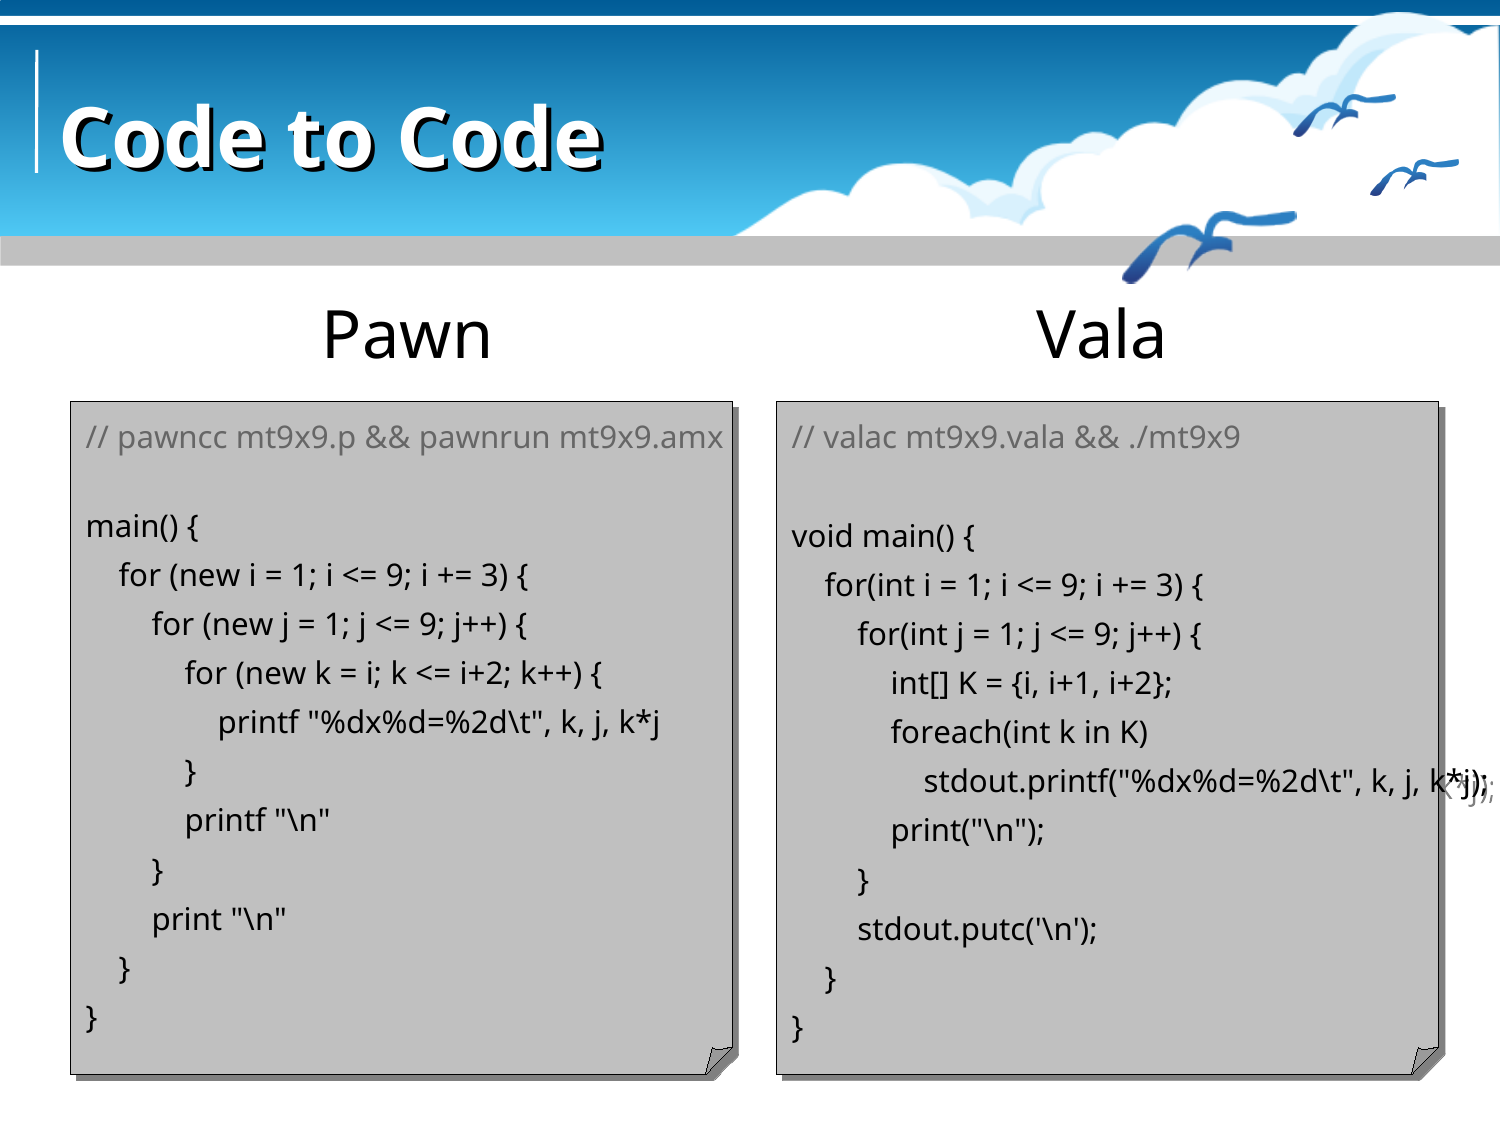

# Code to Code
Vala
Pawn
// pawncc mt9x9.p && pawnrun mt9x9.amx
main() {
 for (new i = 1; i <= 9; i += 3) {
 for (new j = 1; j <= 9; j++) {
 for (new k = i; k <= i+2; k++) {
 printf "%dx%d=%2d\t", k, j, k*j
 }
 printf "\n"
 }
 print "\n"
 }
}
// valac mt9x9.vala && ./mt9x9
void main() {
 for(int i = 1; i <= 9; i += 3) {
 for(int j = 1; j <= 9; j++) {
 int[] K = {i, i+1, i+2};
 foreach(int k in K)
 stdout.printf("%dx%d=%2d\t", k, j, k*j);
 print("\n");
 }
 stdout.putc('\n');
 }
}